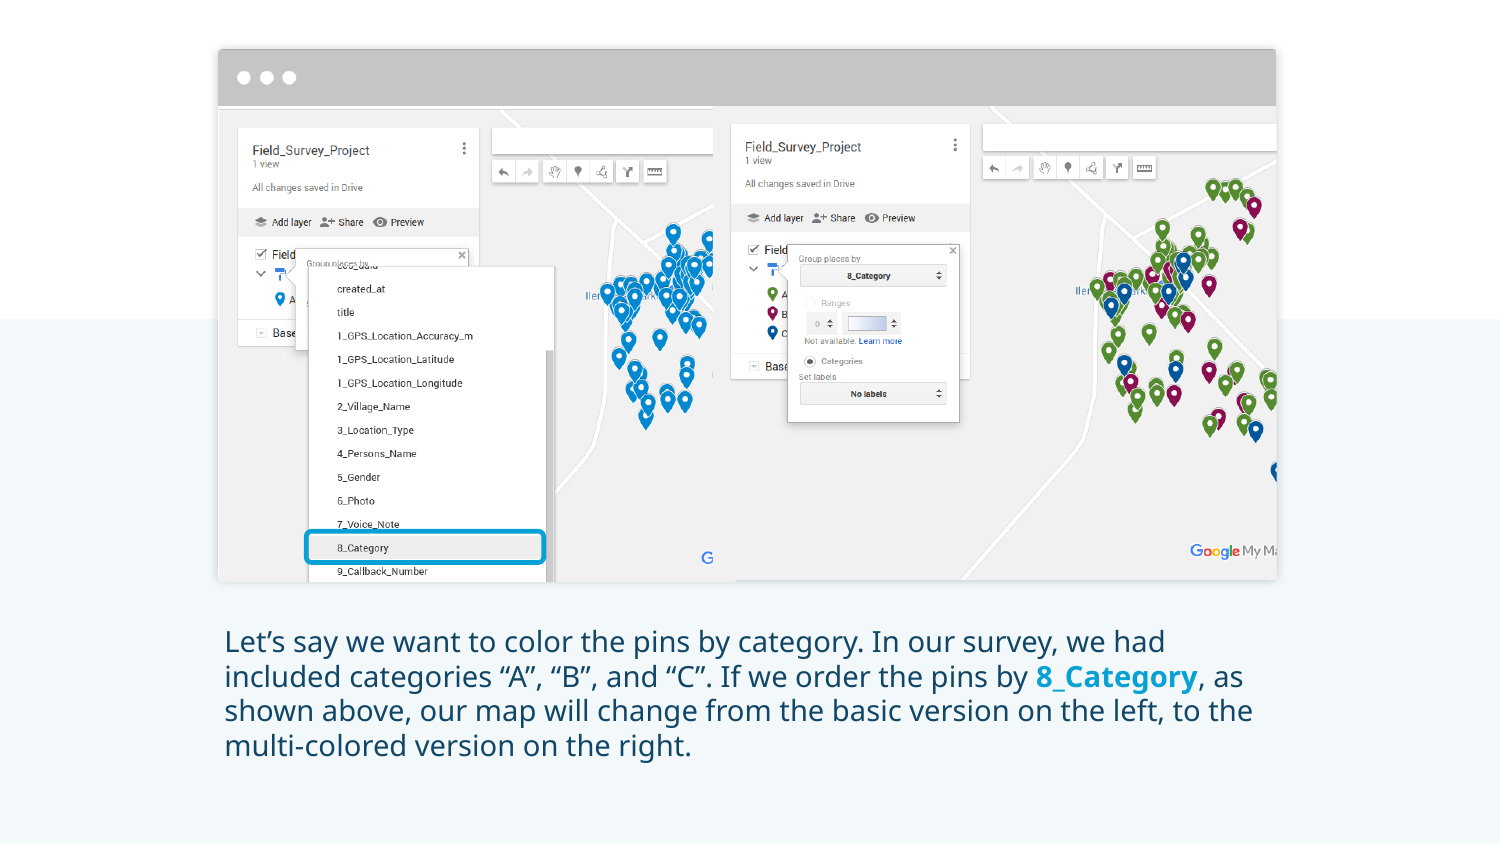

Let’s say we want to color the pins by category. In our survey, we had included categories “A”, “B”, and “C”. If we order the pins by 8_Category, as shown above, our map will change from the basic version on the left, to the multi-colored version on the right.